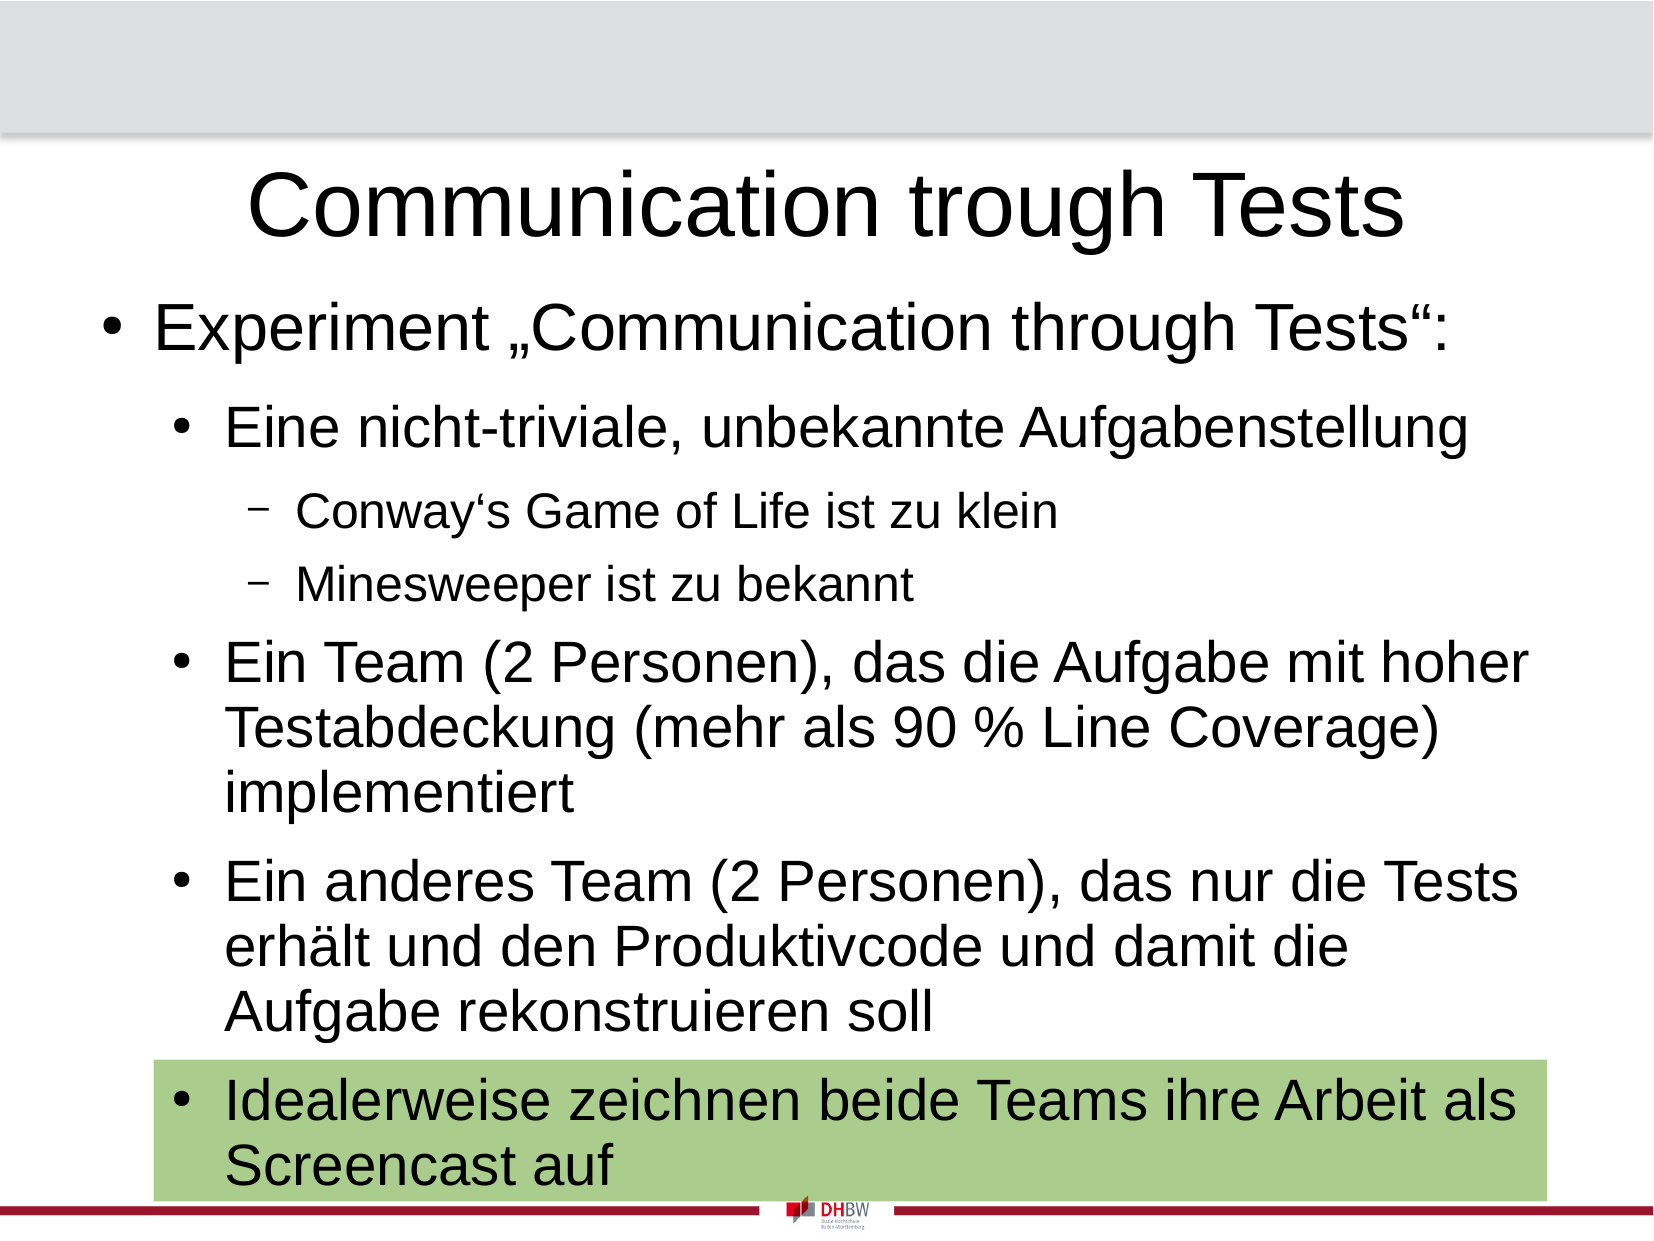

# Communication trough Tests
Experiment „Communication through Tests“:
Eine nicht-triviale, unbekannte Aufgabenstellung
Conway‘s Game of Life ist zu klein
Minesweeper ist zu bekannt
Ein Team (2 Personen), das die Aufgabe mit hoher Testabdeckung (mehr als 90 % Line Coverage) implementiert
Ein anderes Team (2 Personen), das nur die Tests erhält und den Produktivcode und damit die Aufgabe rekonstruieren soll
Idealerweise zeichnen beide Teams ihre Arbeit als Screencast auf